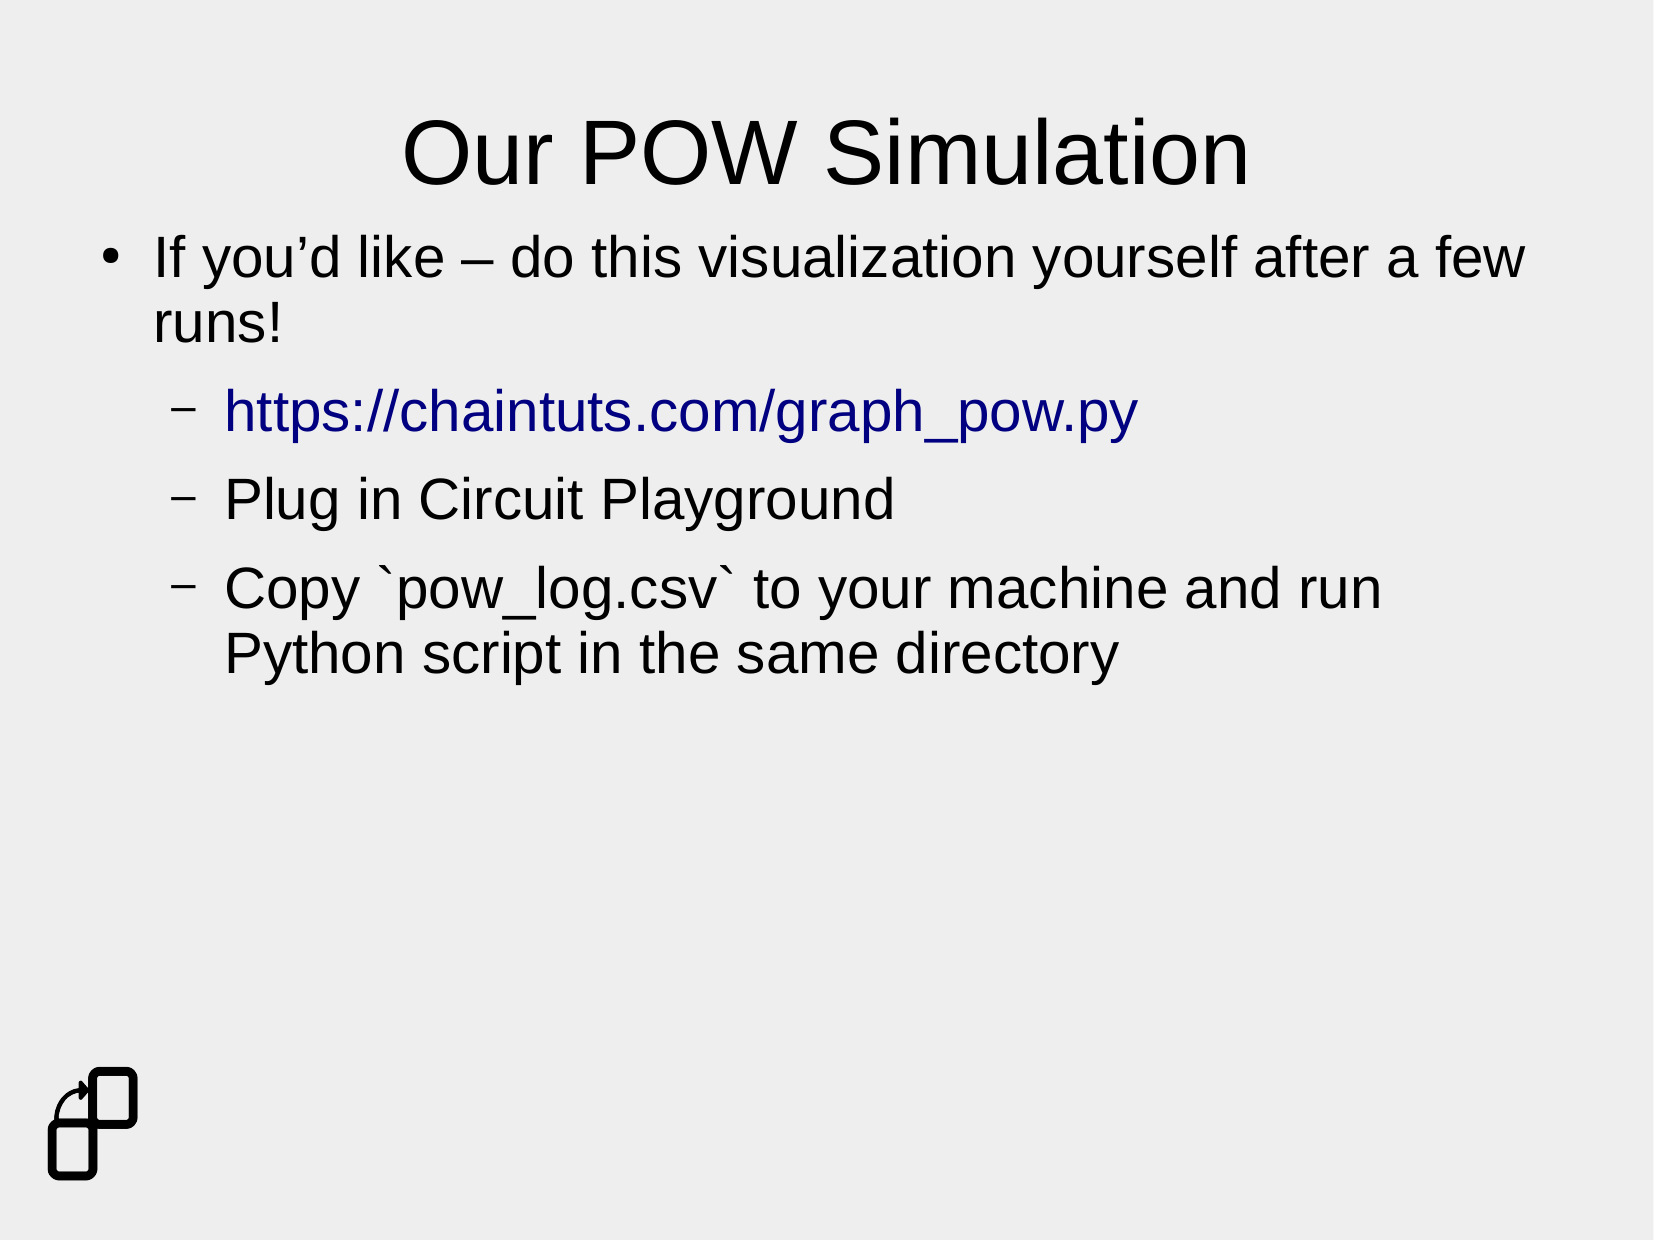

# Our POW Simulation
If you’d like – do this visualization yourself after a few runs!
https://chaintuts.com/graph_pow.py
Plug in Circuit Playground
Copy `pow_log.csv` to your machine and run Python script in the same directory